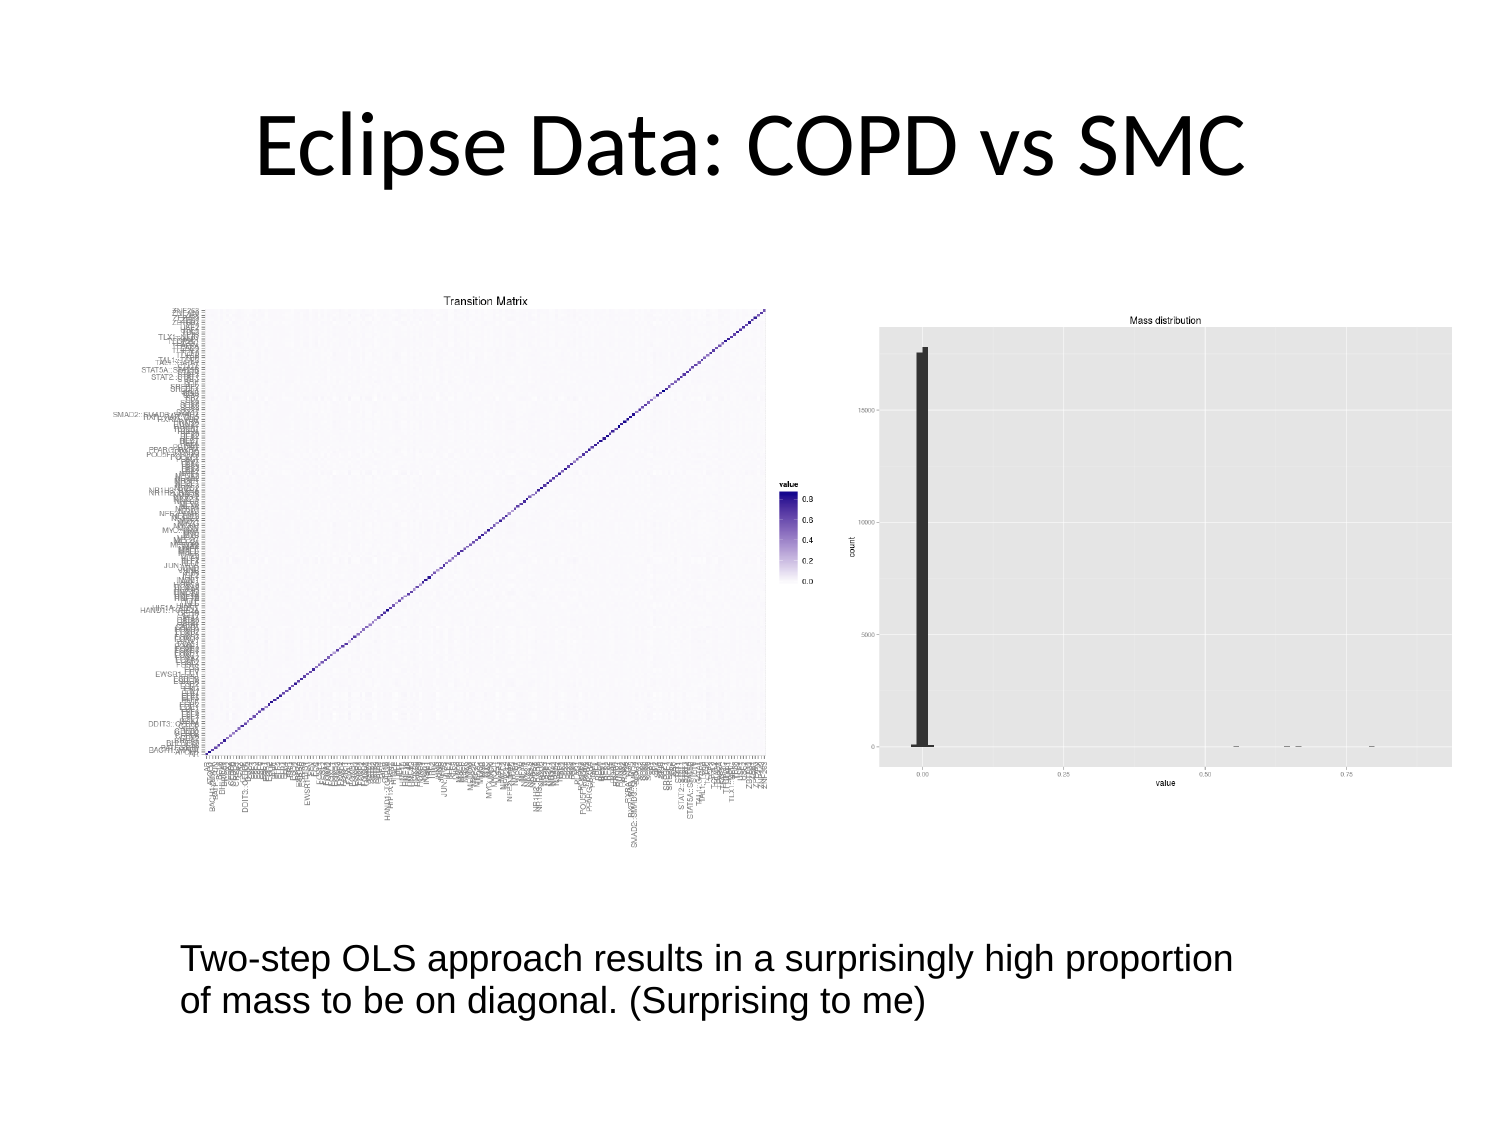

# Eclipse Data: COPD vs SMC
Two-step OLS approach results in a surprisingly high proportion
of mass to be on diagonal. (Surprising to me)